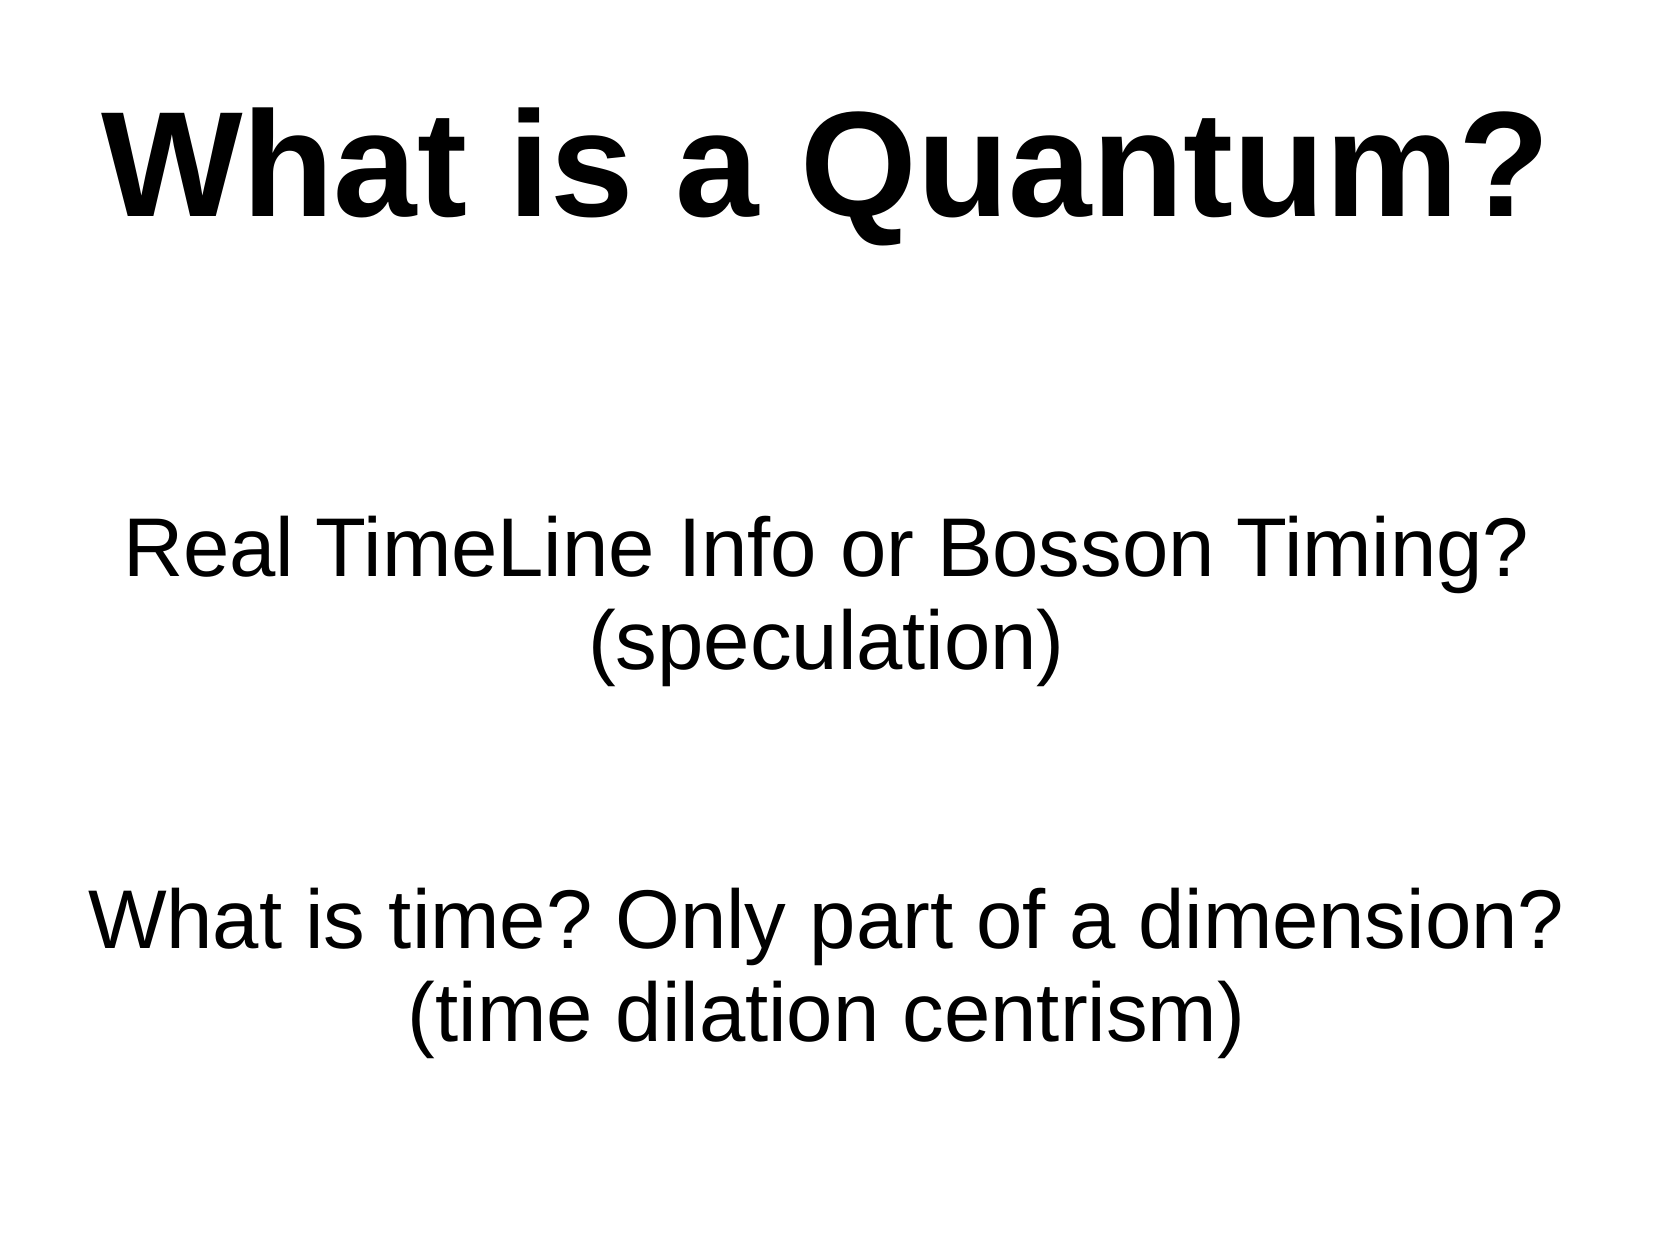

Real TimeLine Info or Bosson Timing?
(speculation)
What is time? Only part of a dimension?
(time dilation centrism)
# What is a Quantum?